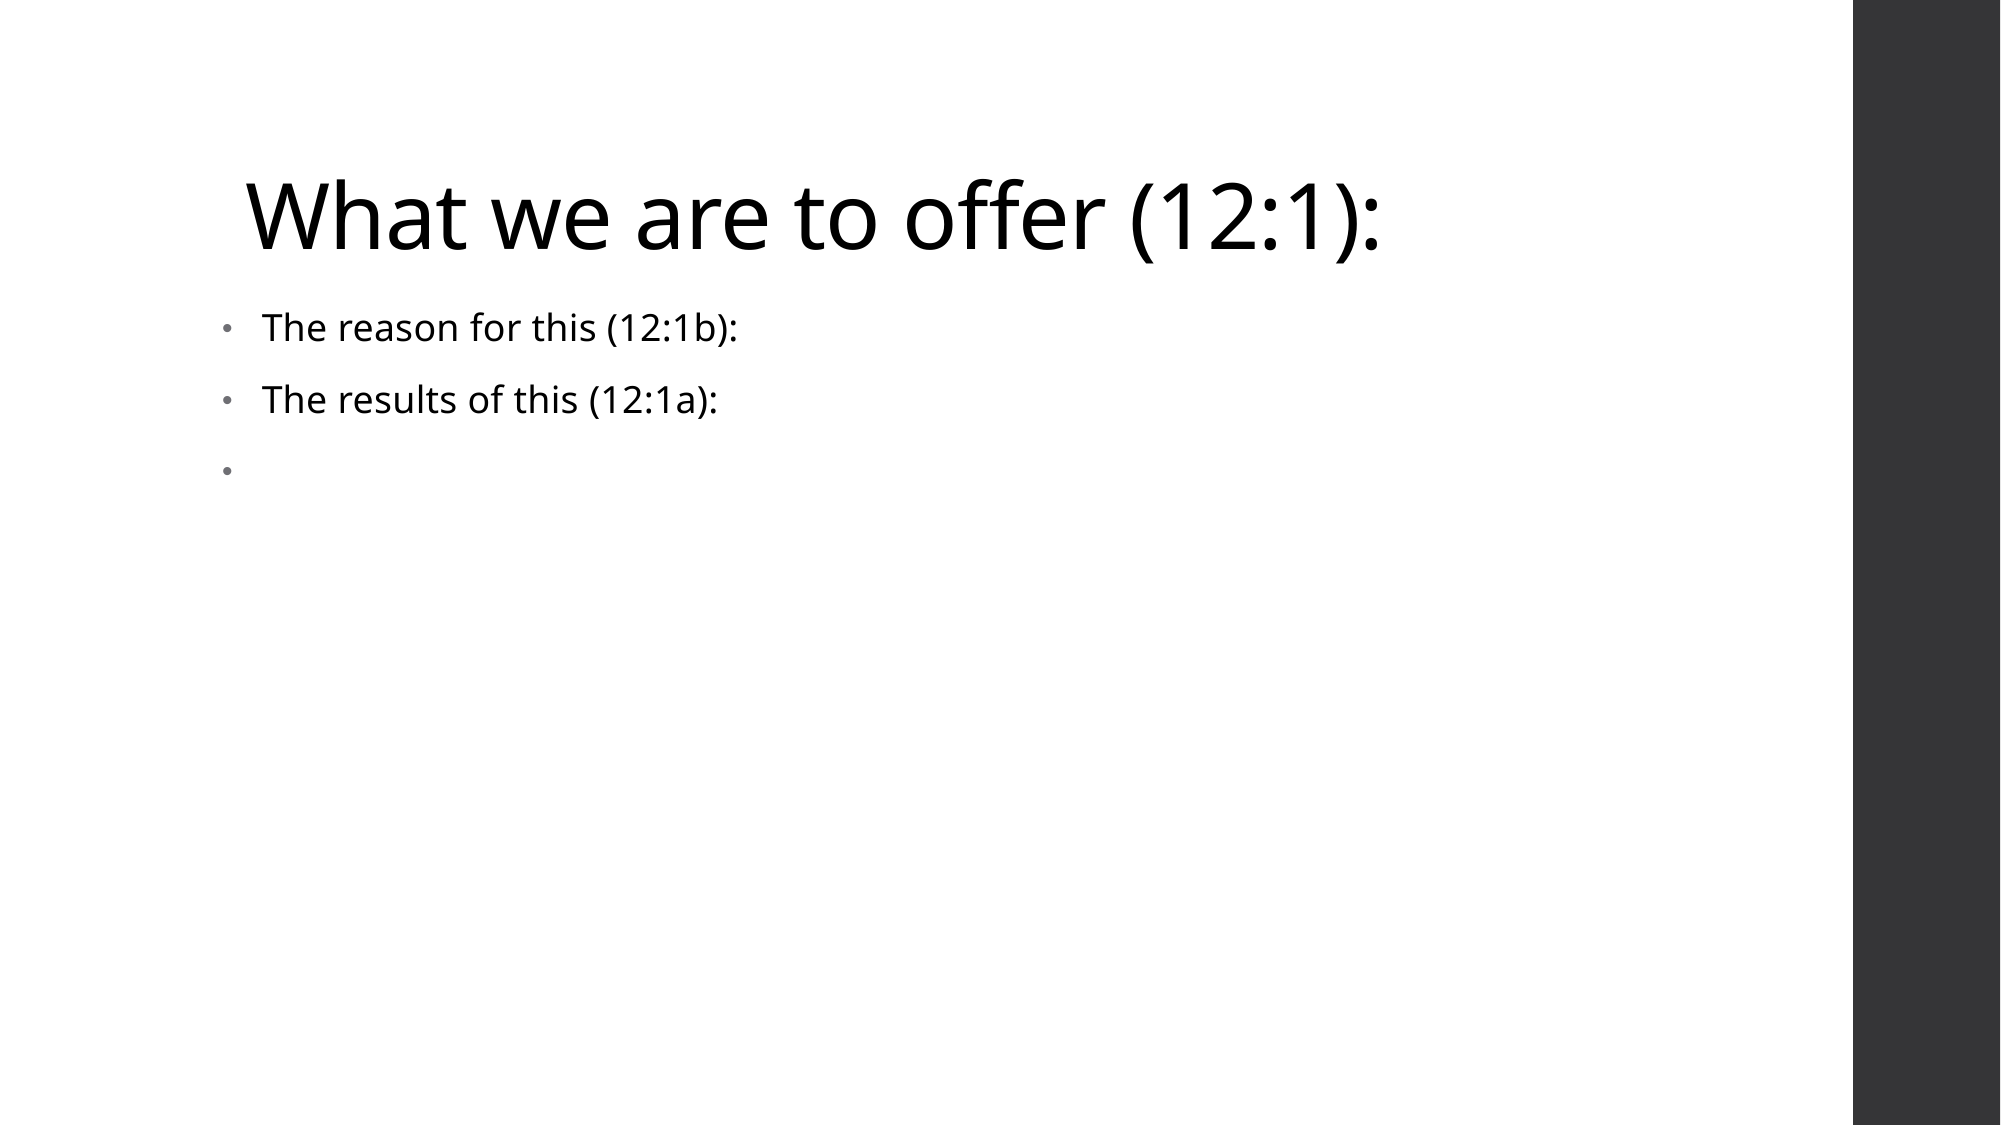

# What we are to offer (12:1):
 The reason for this (12:1b):
 The results of this (12:1a):